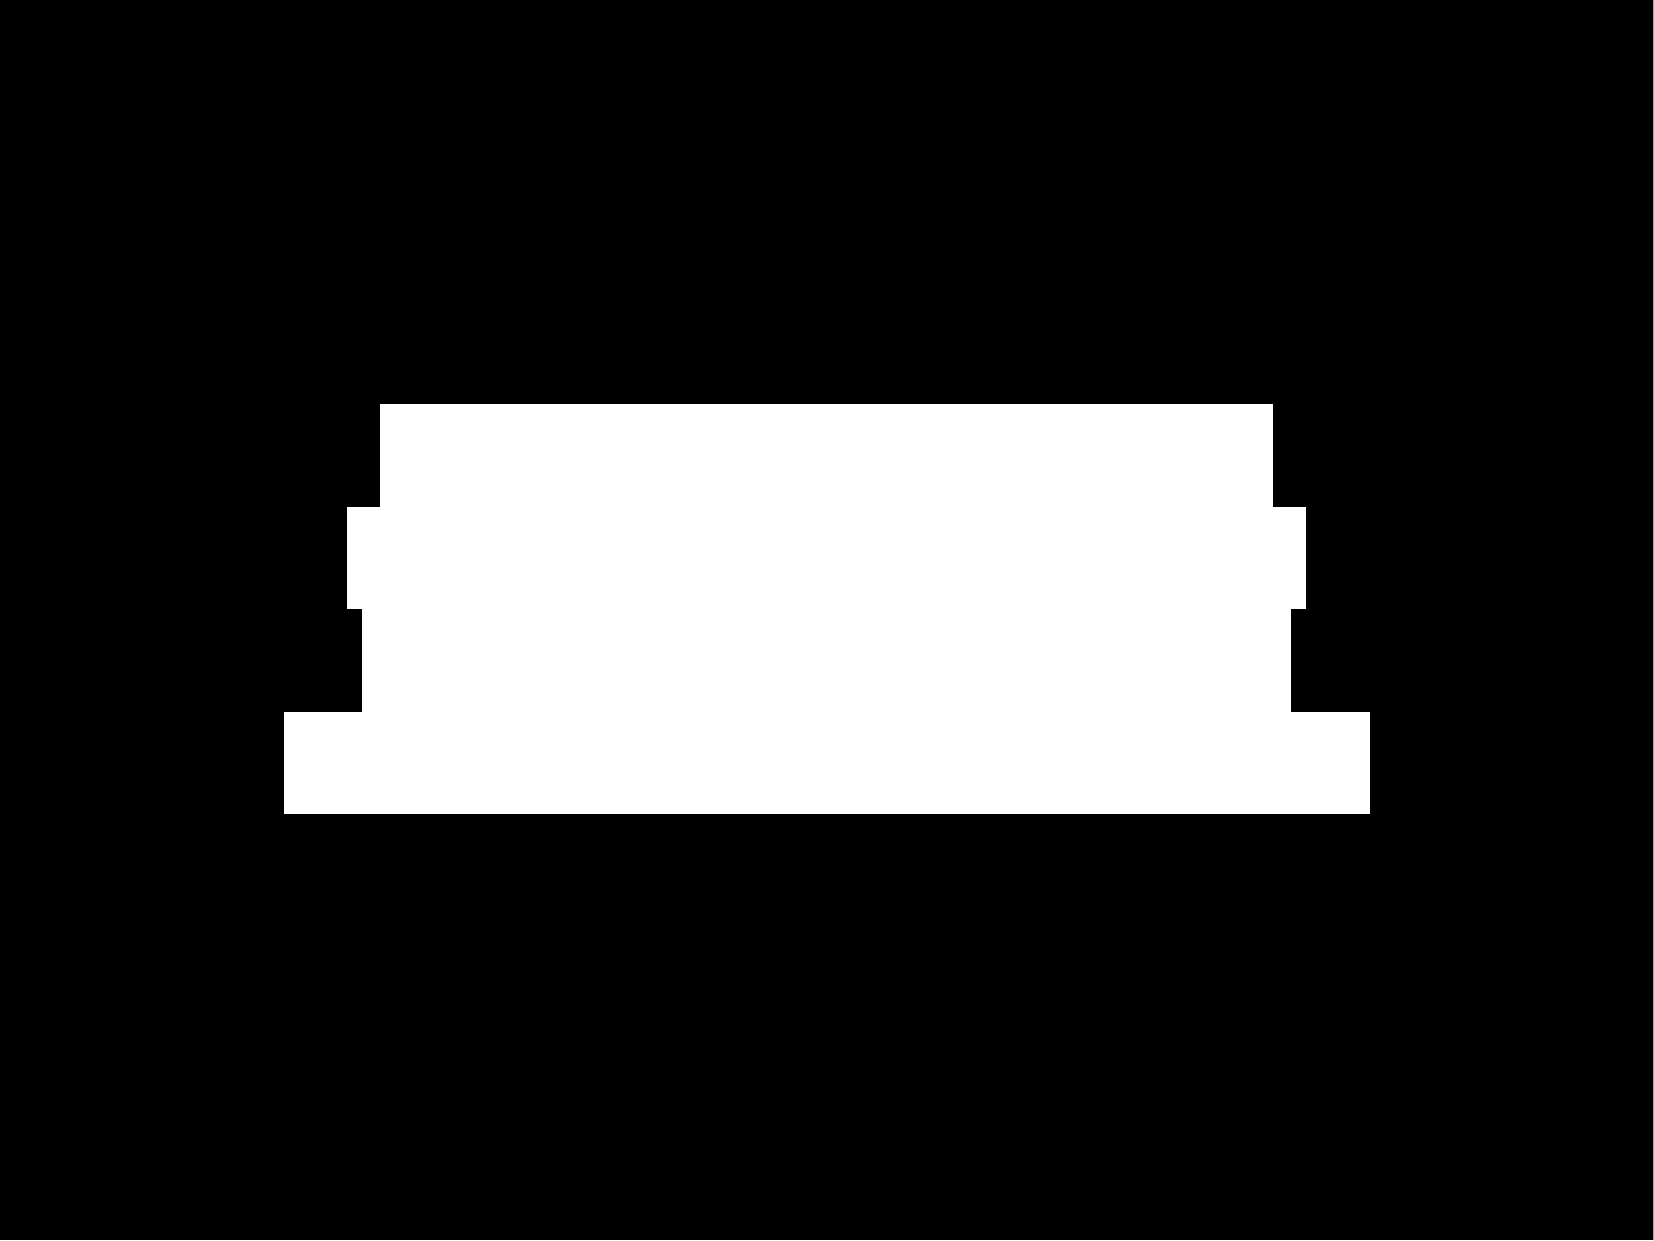

# Fui salvo pelo sangue
Fui curado pelo sangue
Fui liberto pelo sangue
Fui comprado pelo sangue